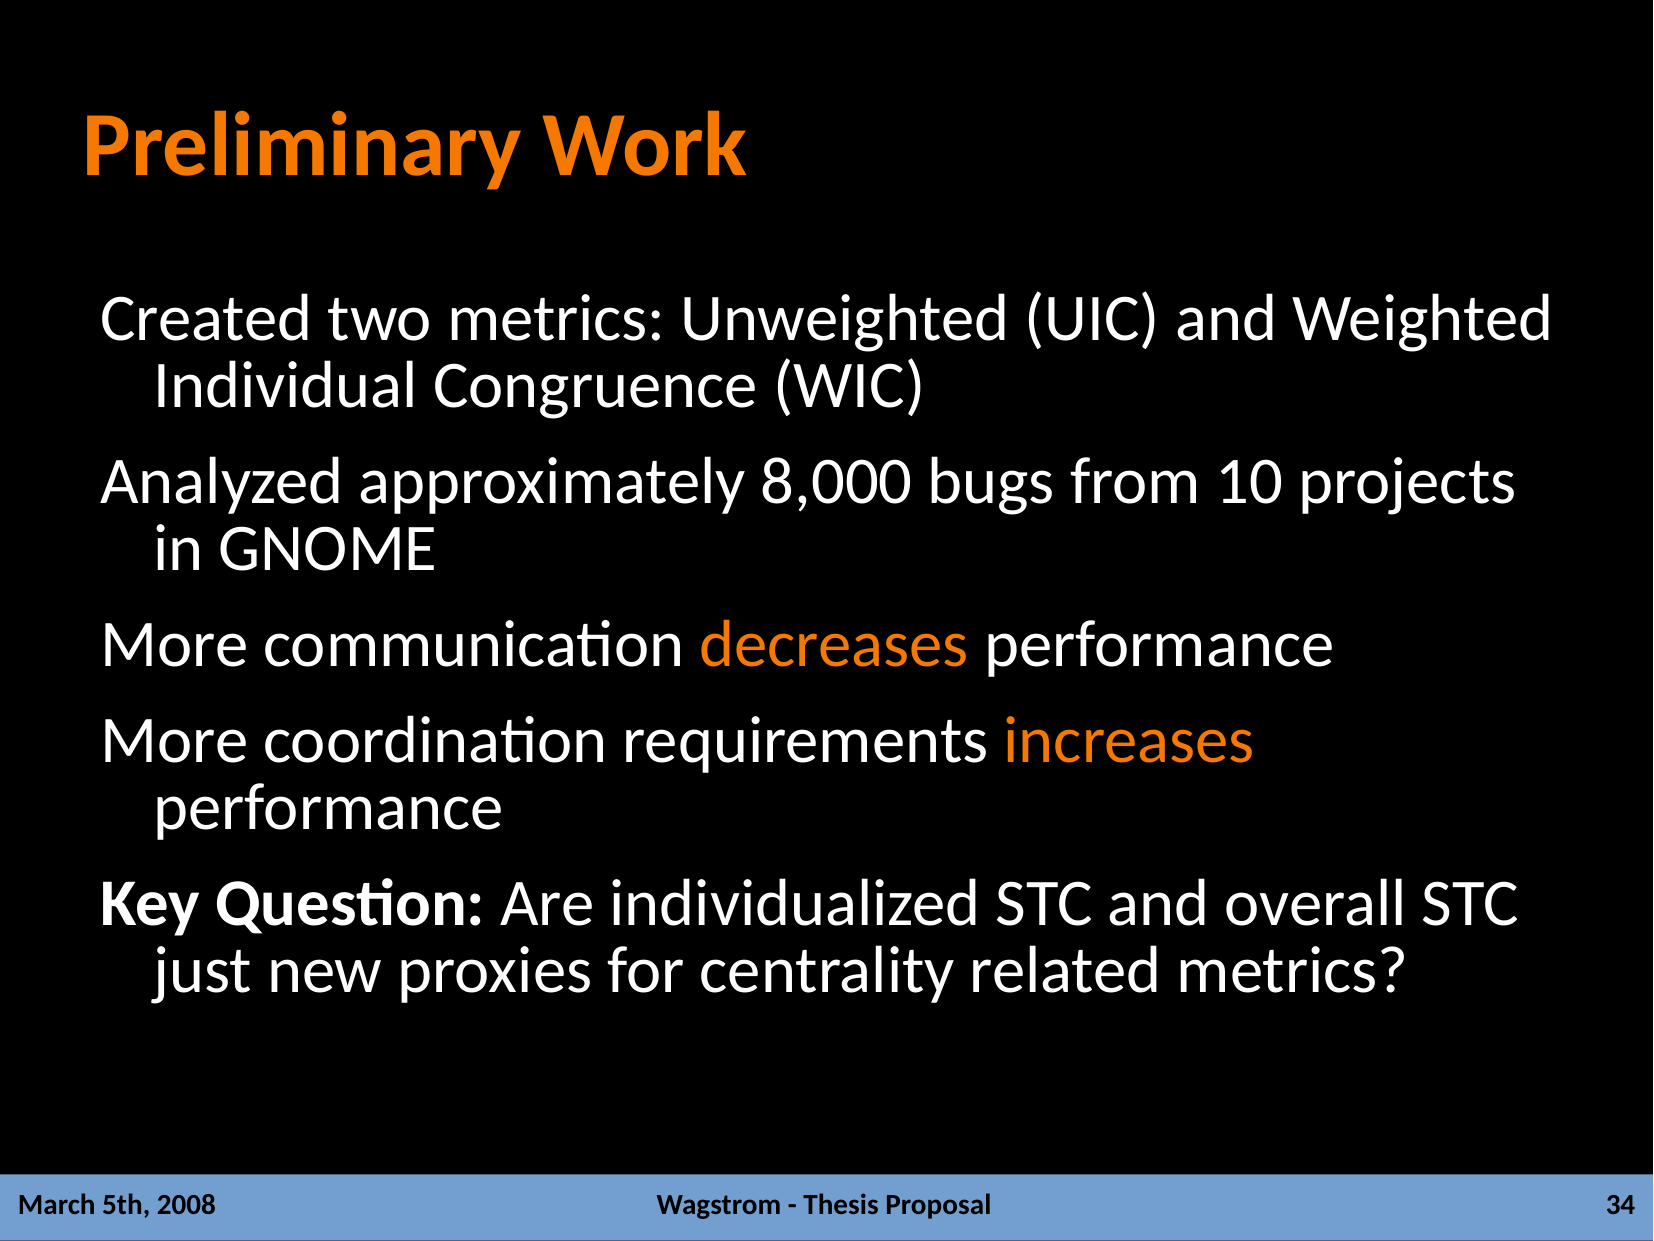

# Preliminary Work
Created two metrics: Unweighted (UIC) and Weighted Individual Congruence (WIC)
Analyzed approximately 8,000 bugs from 10 projects in GNOME
More communication decreases performance
More coordination requirements increases performance
Key Question: Are individualized STC and overall STC just new proxies for centrality related metrics?
March 5th, 2008
Wagstrom - Thesis Proposal
34